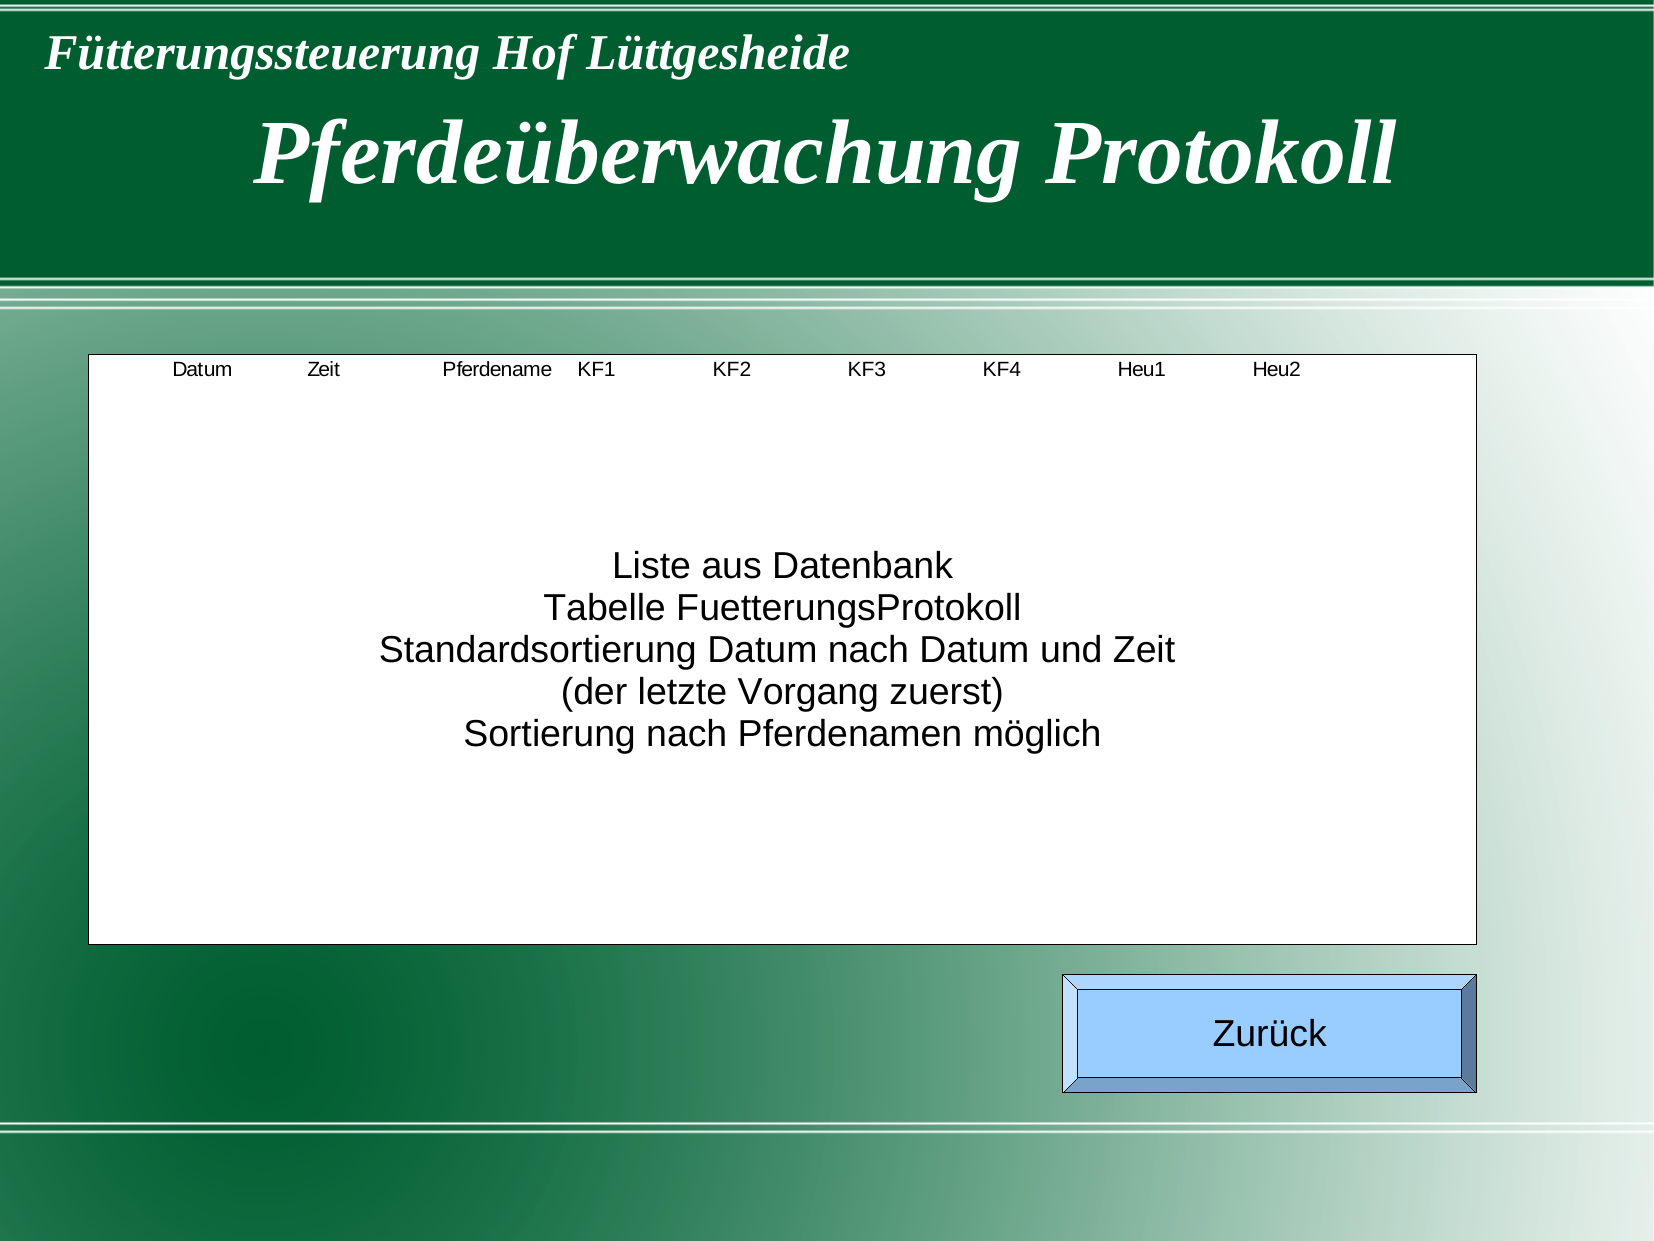

Fütterungssteuerung Hof Lüttgesheide
# Pferdeüberwachung Protokoll
Liste aus Datenbank
Tabelle FuetterungsProtokoll
Standardsortierung Datum nach Datum und Zeit
(der letzte Vorgang zuerst)
Sortierung nach Pferdenamen möglich
Zurück